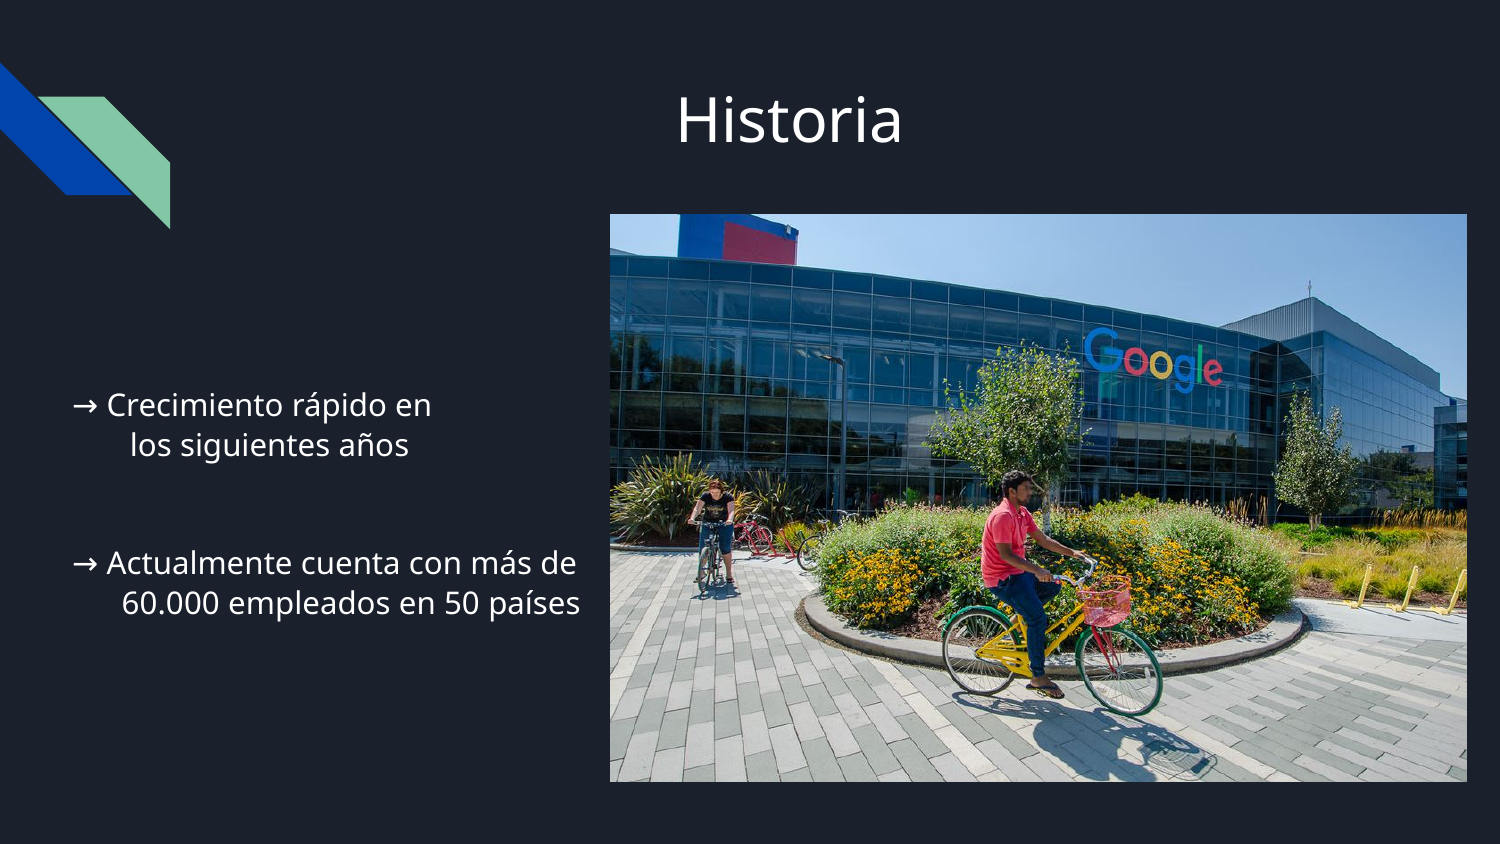

# Historia
→ Crecimiento rápido en
 los siguientes años
→ Actualmente cuenta con más de
 60.000 empleados en 50 países